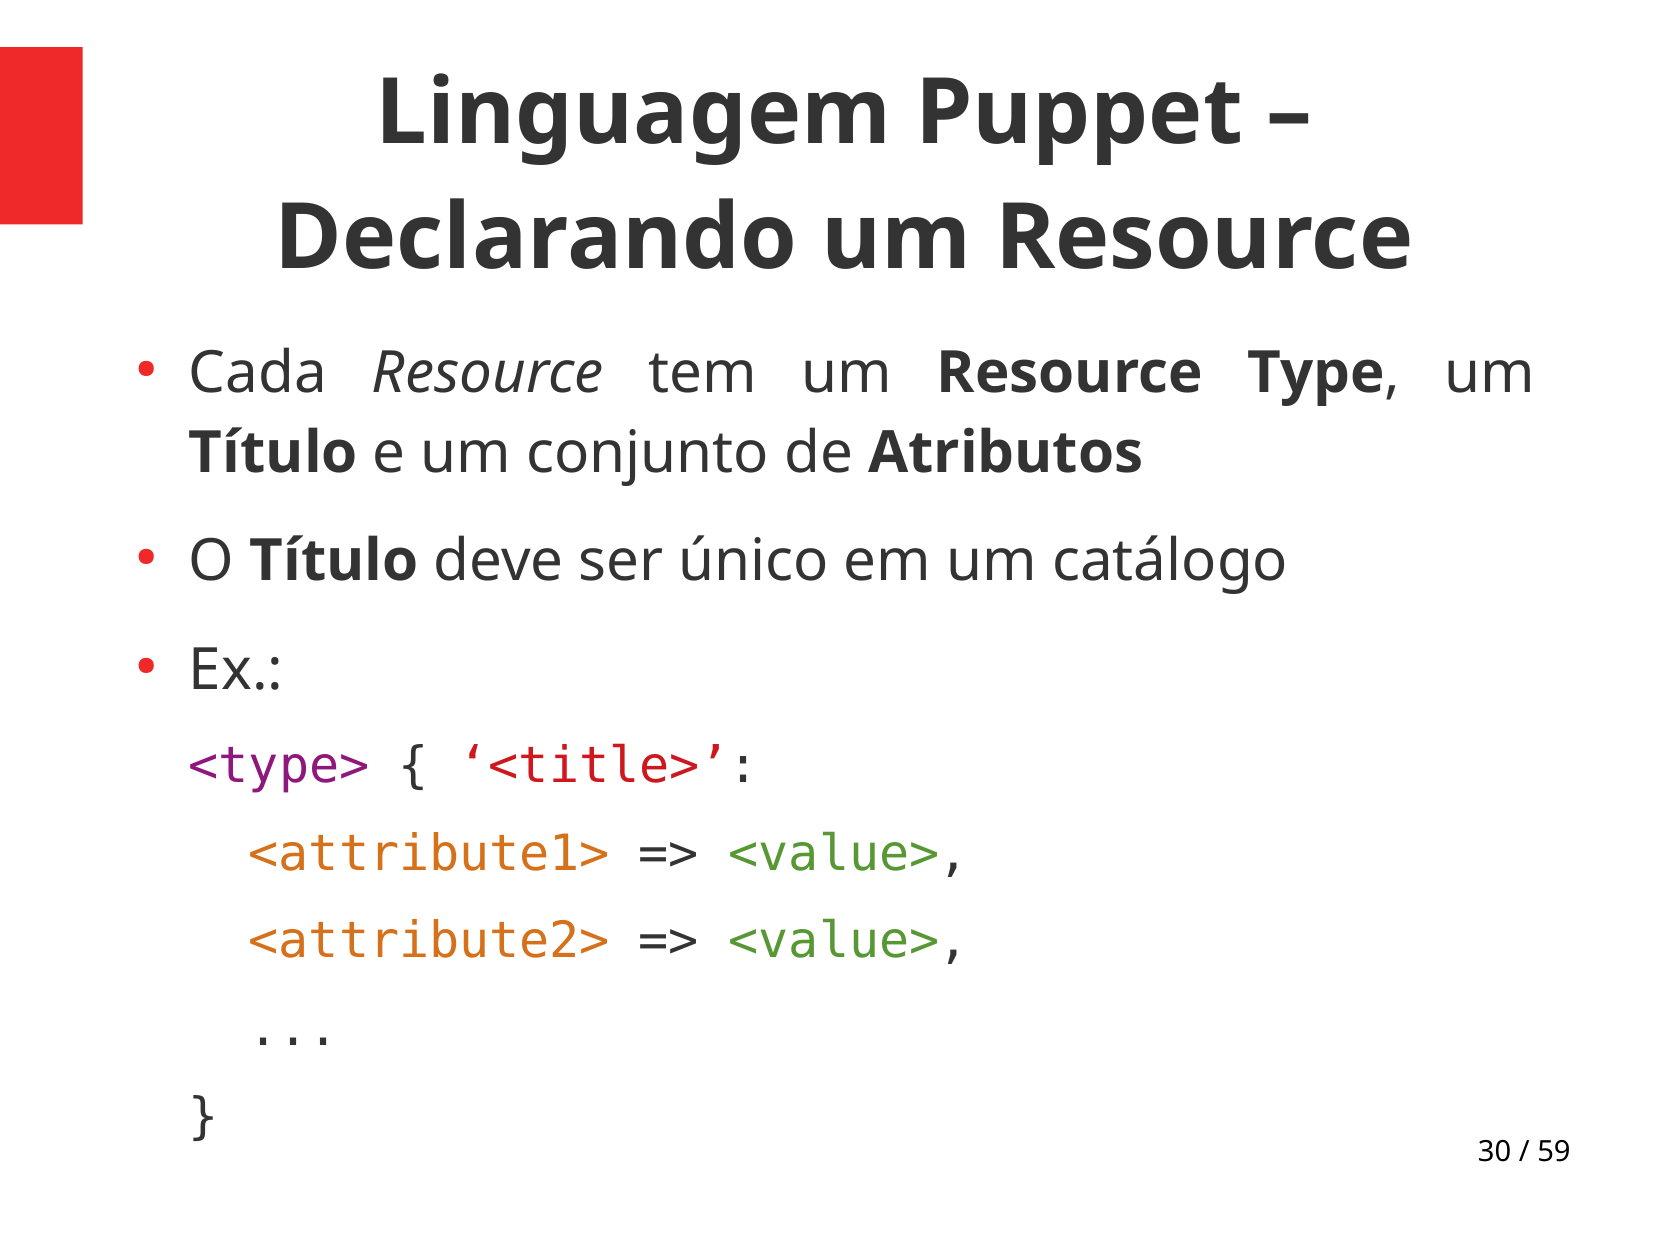

# Linguagem Puppet – Declarando um Resource
Cada Resource tem um Resource Type, um Título e um conjunto de Atributos
O Título deve ser único em um catálogo
Ex.:
<type> { ‘<title>’:
 <attribute1> => <value>,
 <attribute2> => <value>,
 ...
}
30